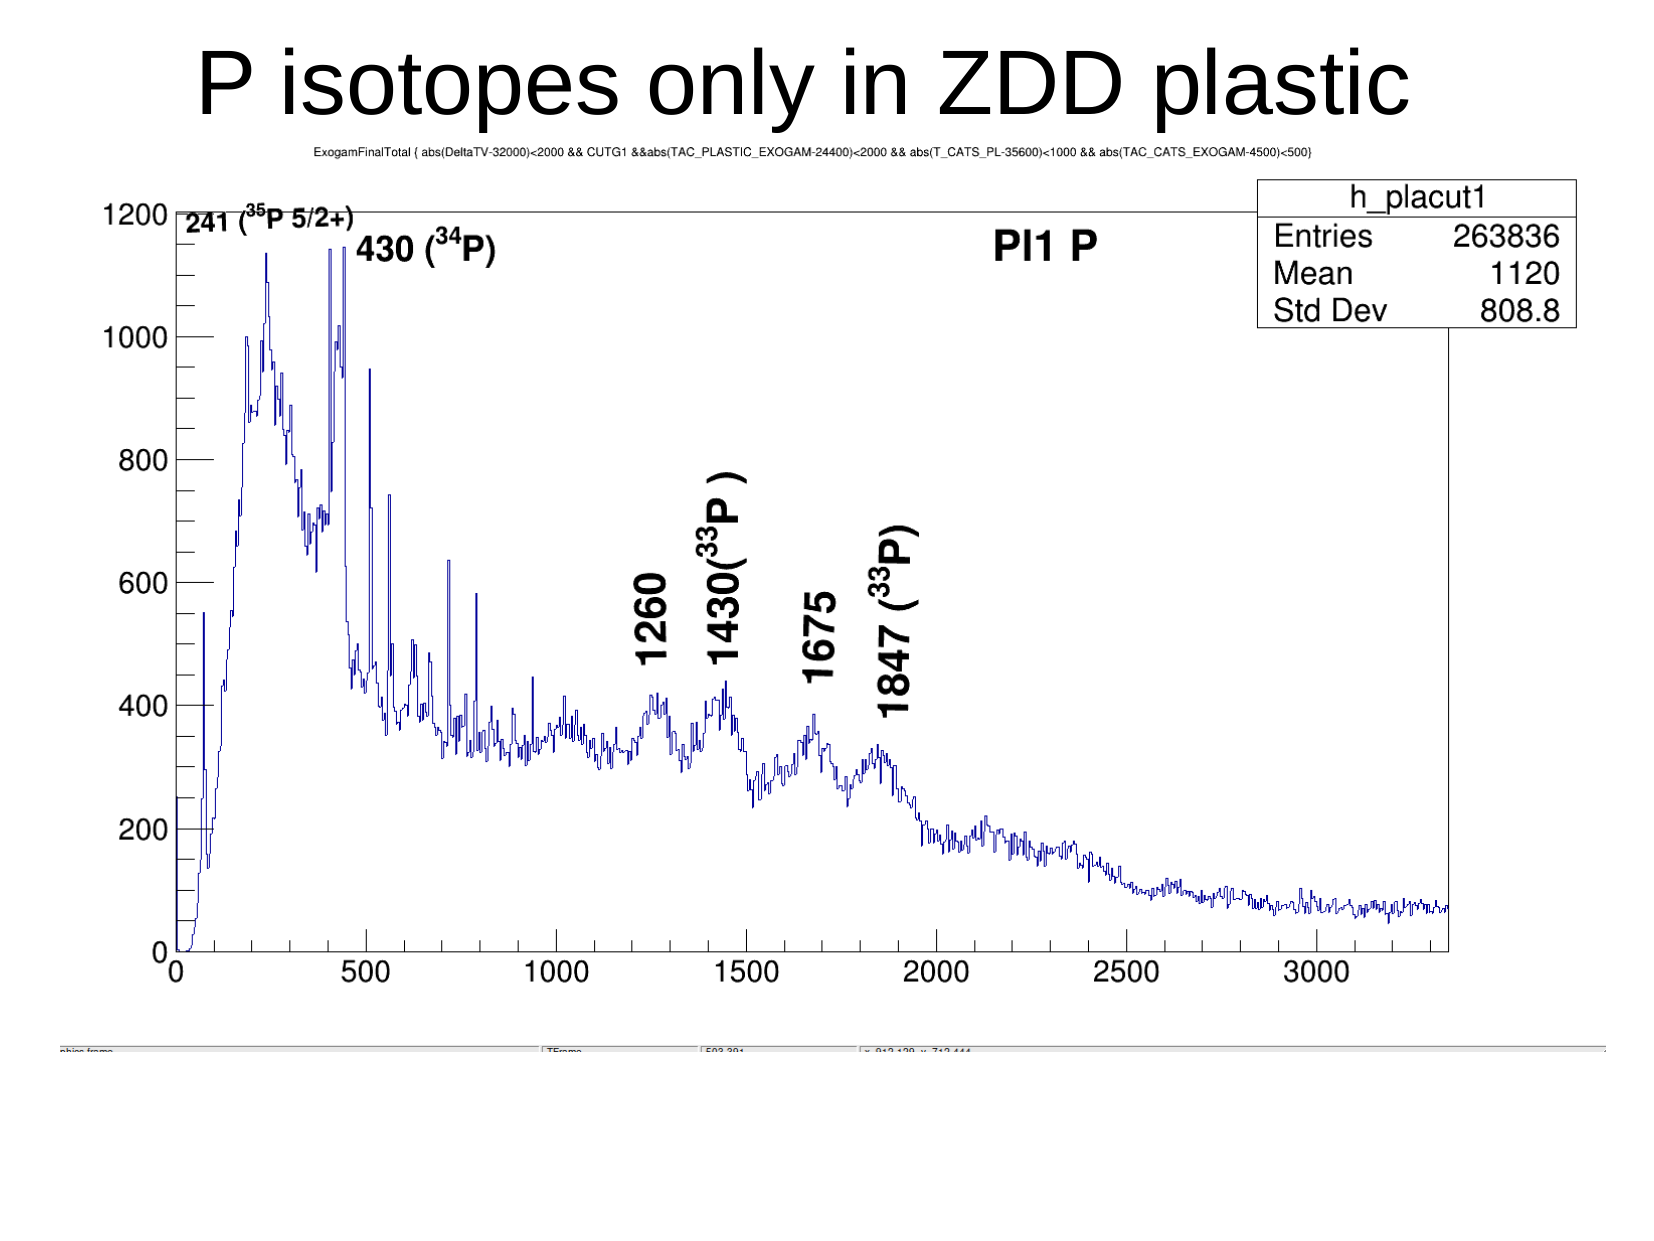

# P isotopes only in ZDD plastic